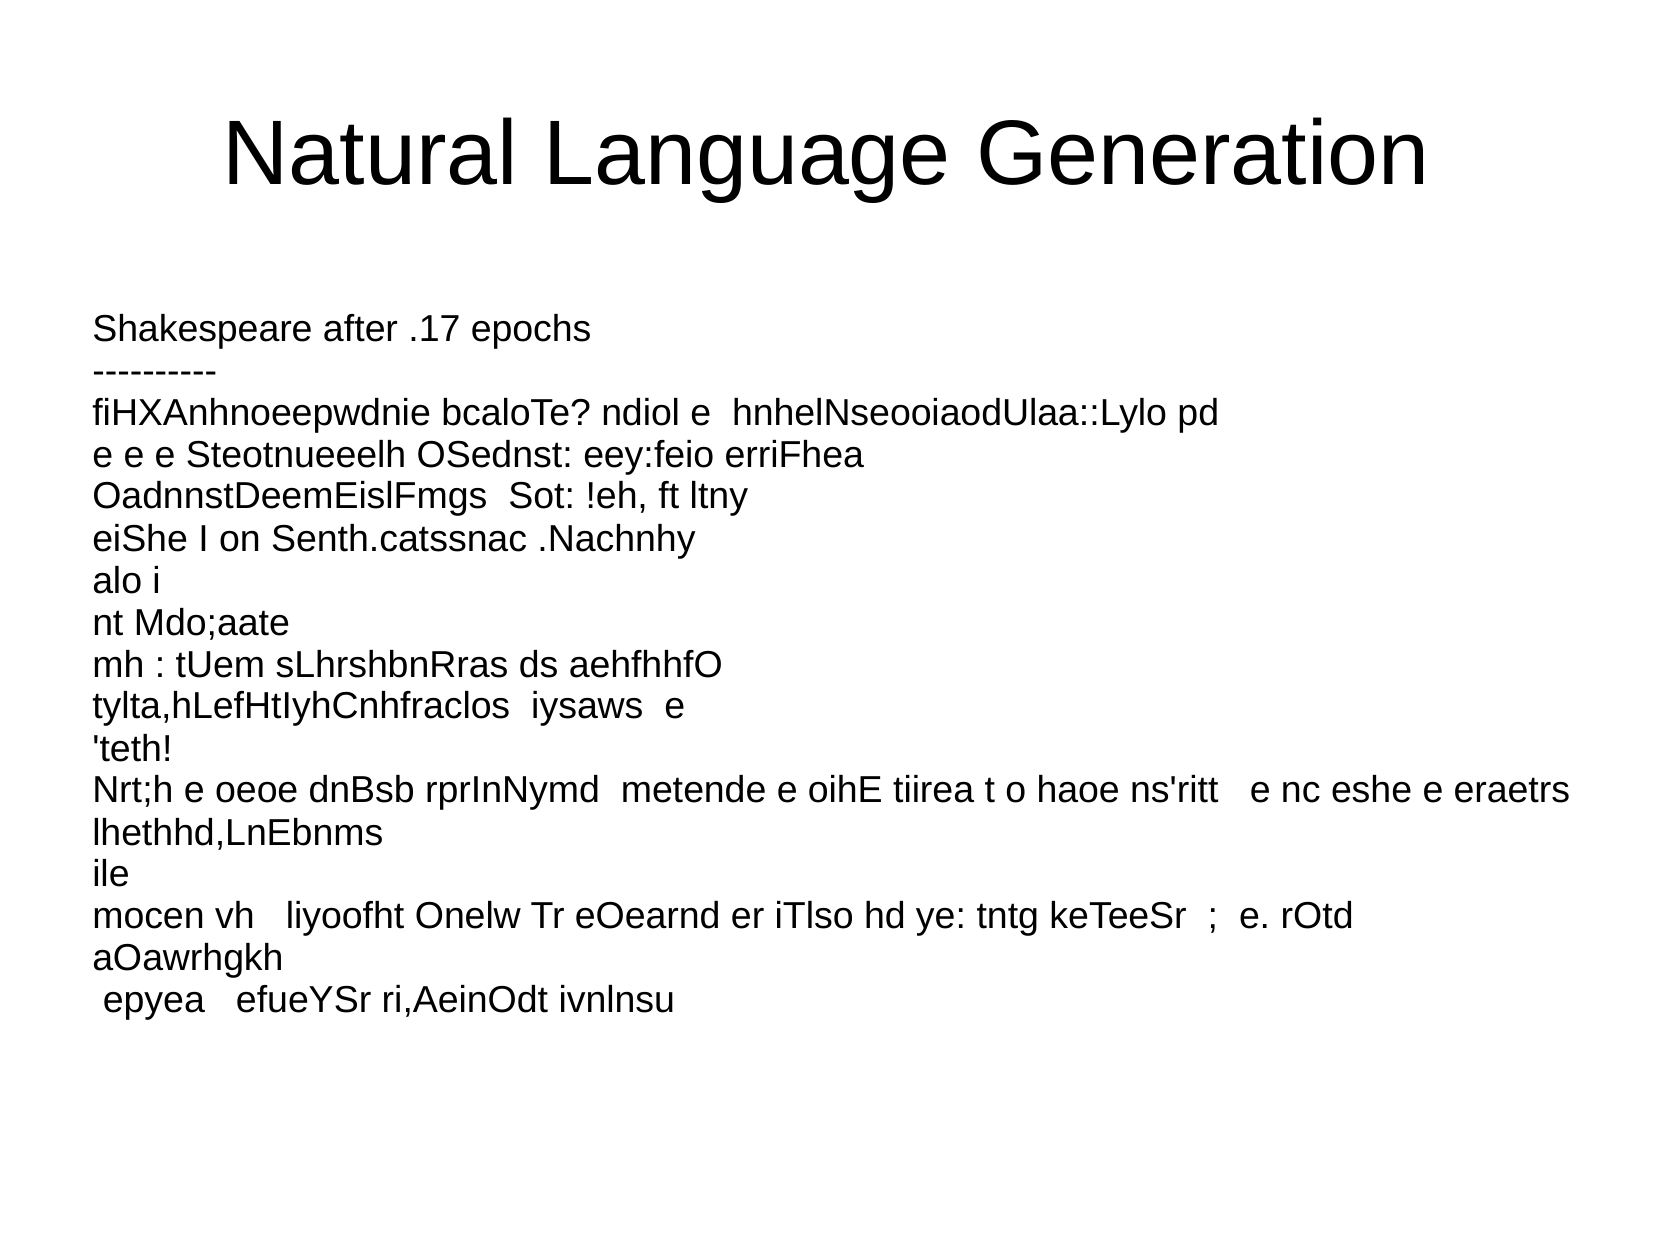

# Natural Language Generation
Shakespeare after .17 epochs
----------
fiHXAnhnoeepwdnie bcaloTe? ndiol e hnhelNseooiaodUlaa::Lylo pd
e e e Steotnueeelh OSednst: eey:feio erriFhea
OadnnstDeemEislFmgs Sot: !eh, ft ltny
eiShe I on Senth.catssnac .Nachnhy
alo i
nt Mdo;aate
mh : tUem sLhrshbnRras ds aehfhhfO
tylta,hLefHtIyhCnhfraclos iysaws e
'teth!
Nrt;h e oeoe dnBsb rprInNymd metende e oihE tiirea t o haoe ns'ritt e nc eshe e eraetrs
lhethhd,LnEbnms
ile
mocen vh liyoofht Onelw Tr eOearnd er iTlso hd ye: tntg keTeeSr ; e. rOtd
aOawrhgkh
 epyea efueYSr ri,AeinOdt ivnlnsu